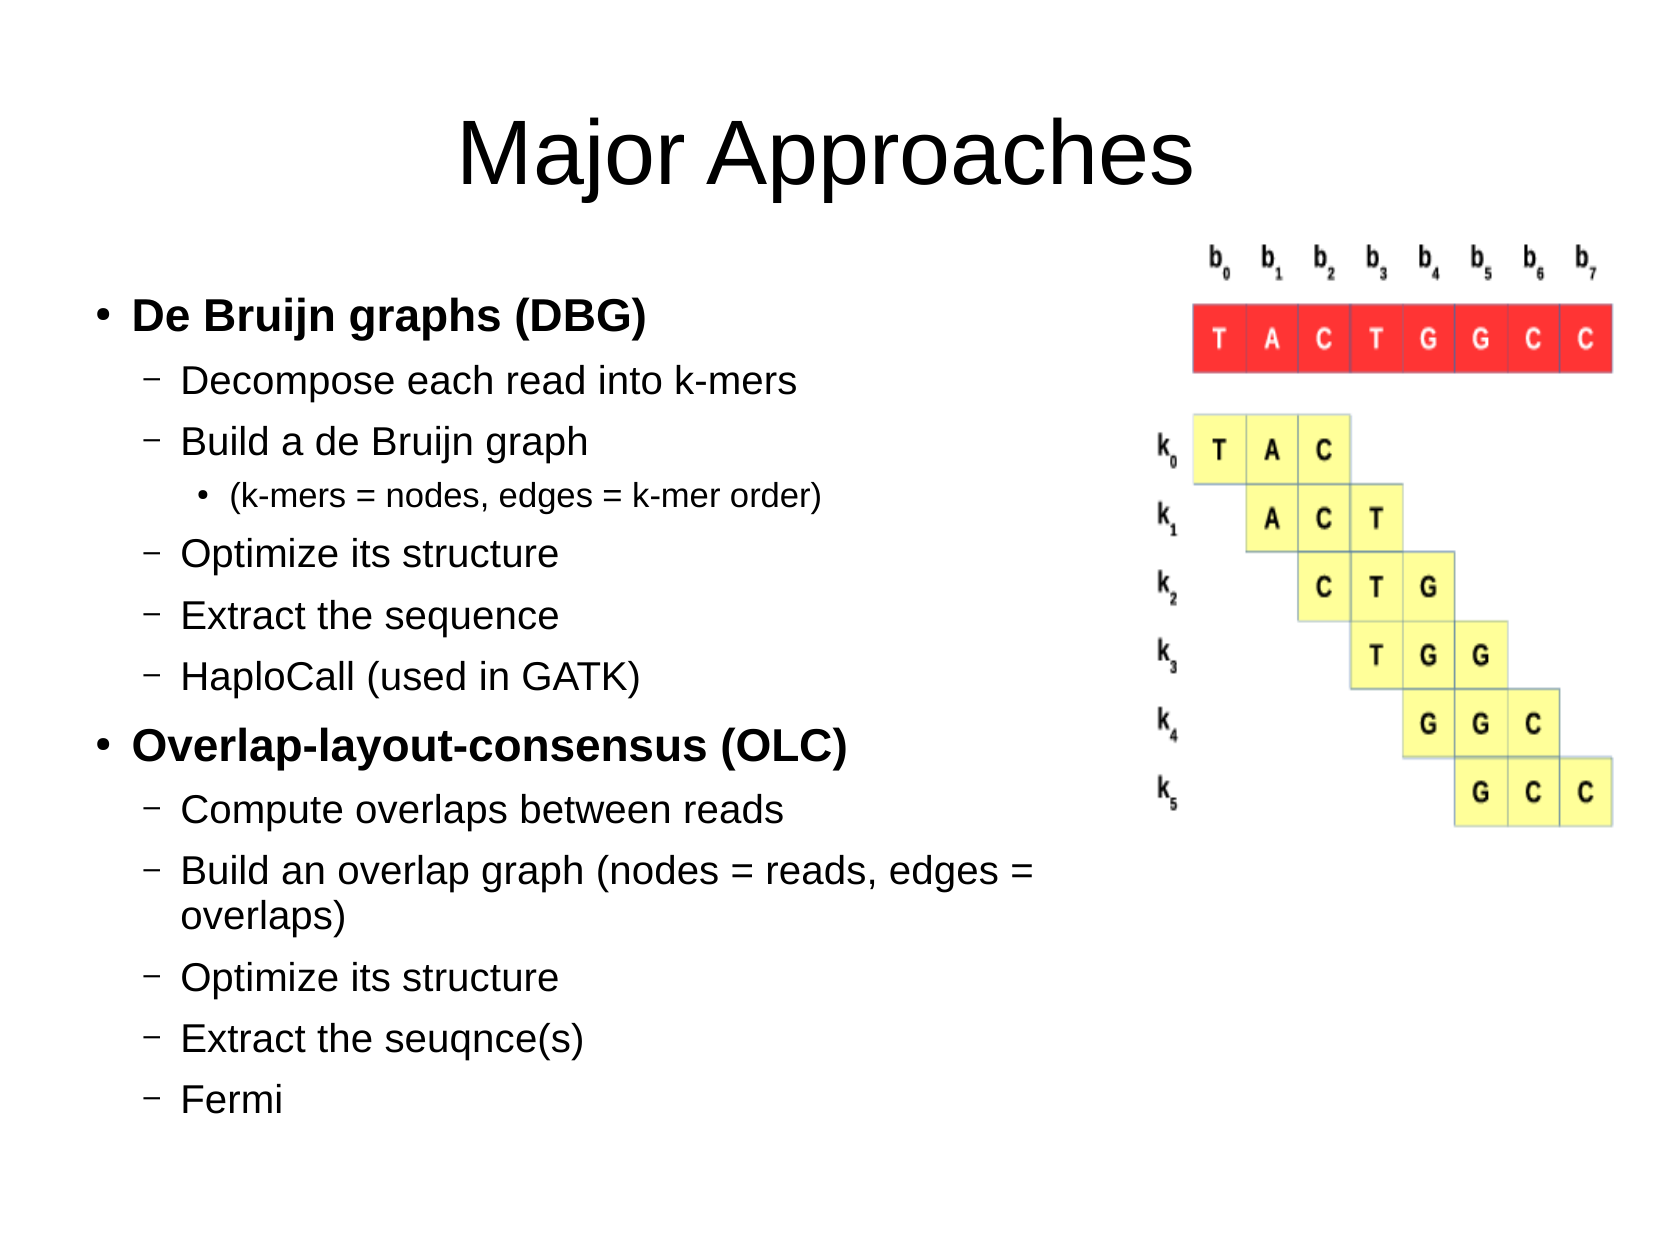

# Major Approaches
De Bruijn graphs (DBG)
Decompose each read into k-mers
Build a de Bruijn graph
(k-mers = nodes, edges = k-mer order)
Optimize its structure
Extract the sequence
HaploCall (used in GATK)
Overlap-layout-consensus (OLC)
Compute overlaps between reads
Build an overlap graph (nodes = reads, edges = overlaps)
Optimize its structure
Extract the seuqnce(s)
Fermi